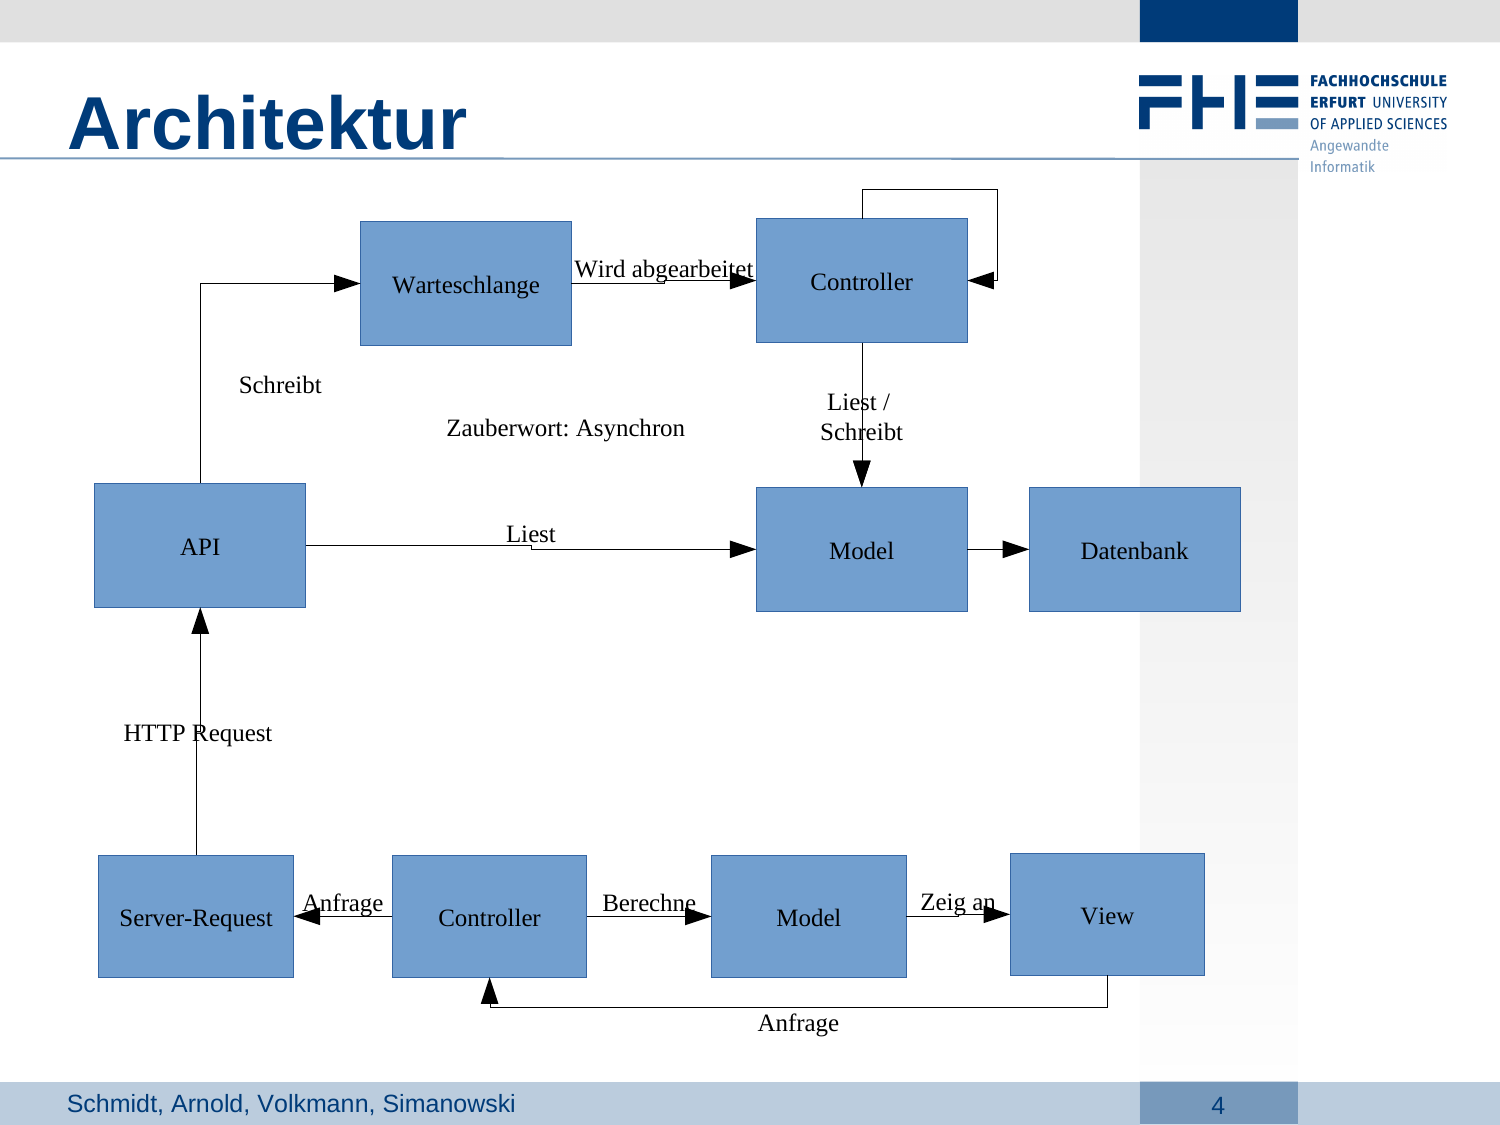

# Architektur
Controller
Warteschlange
Zauberwort: Asynchron
API
Model
Datenbank
View
Server-Request
Controller
Model